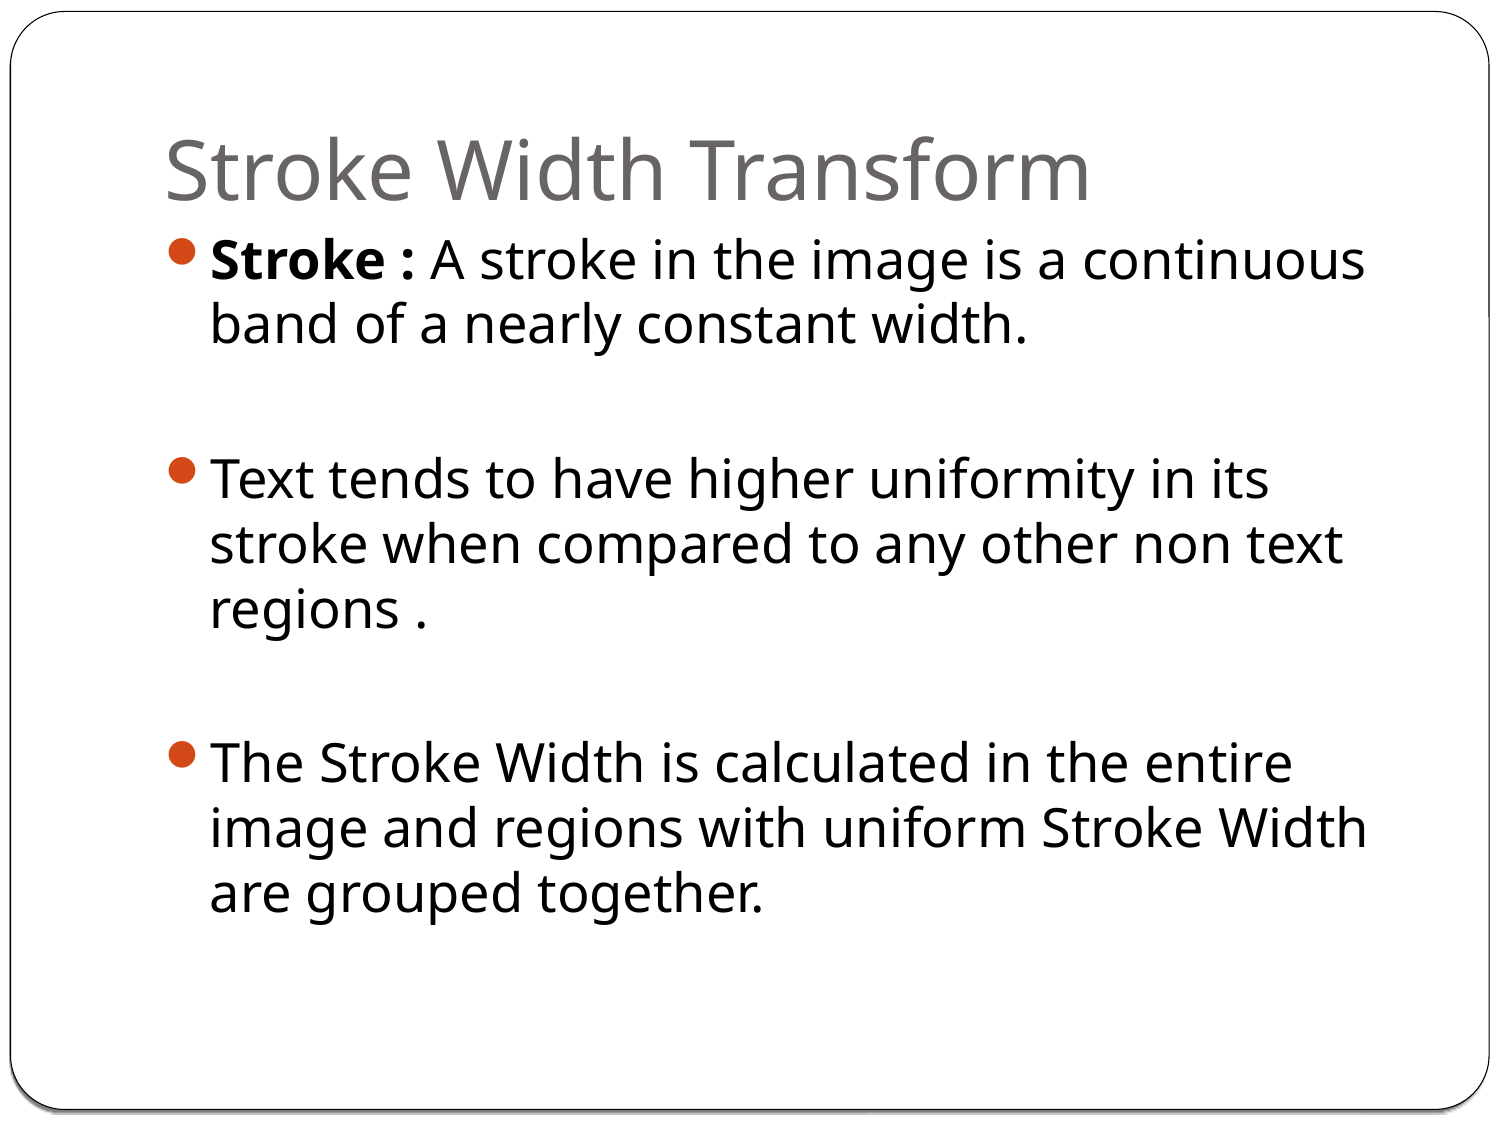

# Stroke Width Transform
Stroke : A stroke in the image is a continuous band of a nearly constant width.
Text tends to have higher uniformity in its stroke when compared to any other non text regions .
The Stroke Width is calculated in the entire image and regions with uniform Stroke Width are grouped together.